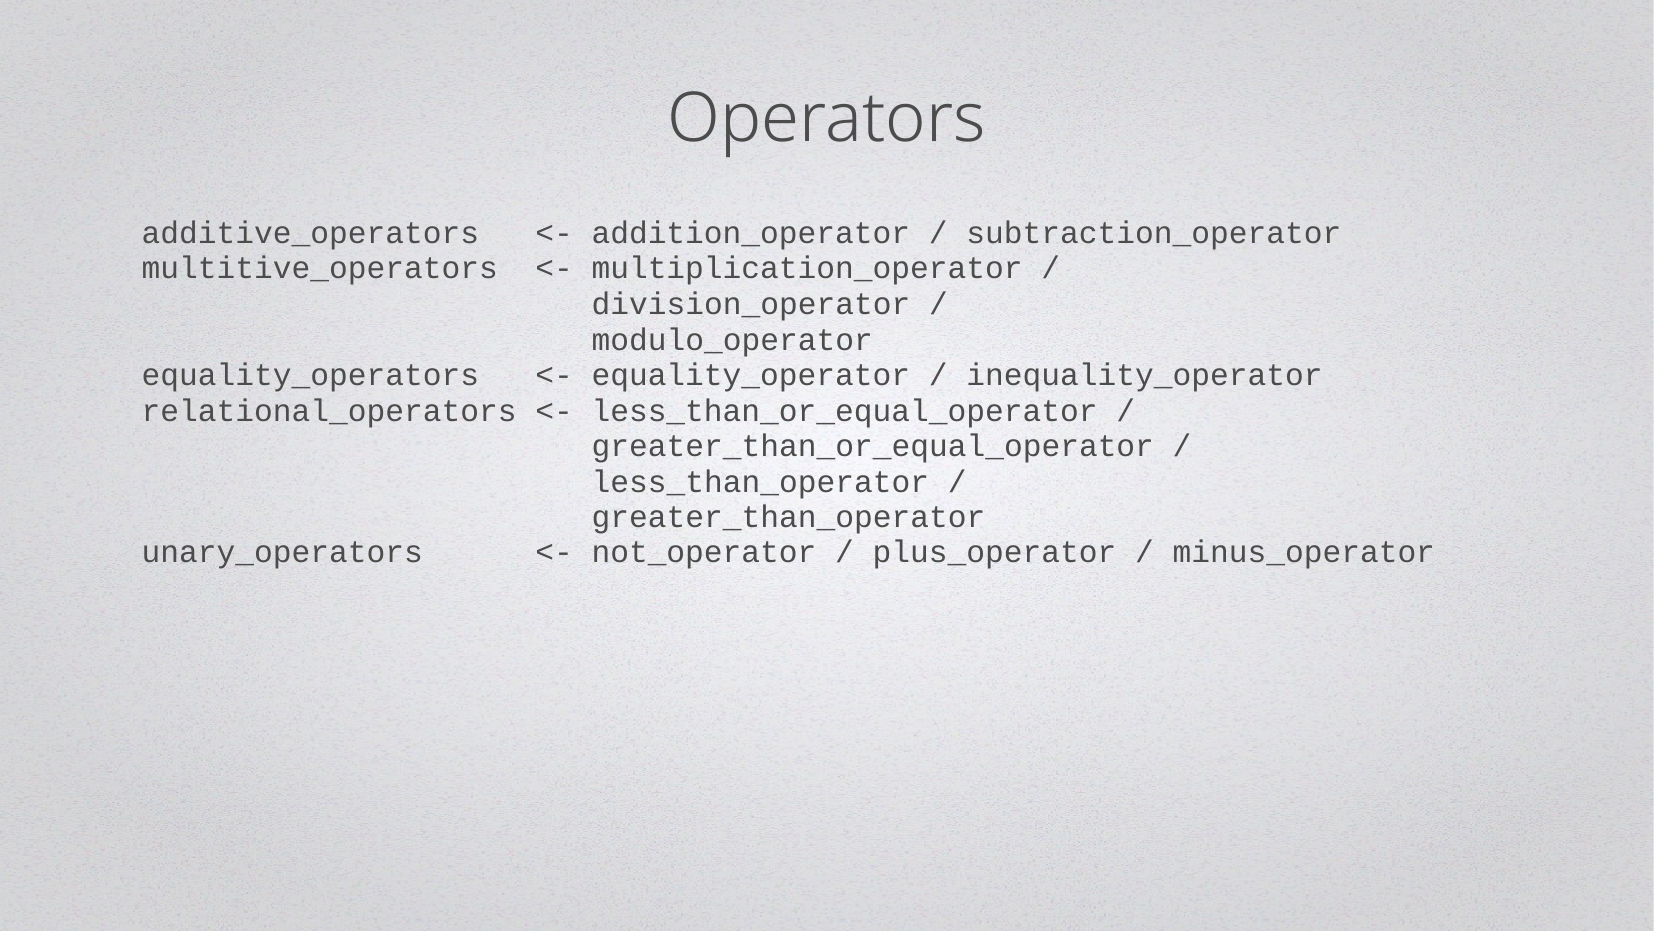

# Operators
additive_operators <- addition_operator / subtraction_operator
multitive_operators <- multiplication_operator /
 division_operator /
 modulo_operator
equality_operators <- equality_operator / inequality_operator
relational_operators <- less_than_or_equal_operator /
 greater_than_or_equal_operator /
 less_than_operator /
 greater_than_operator
unary_operators <- not_operator / plus_operator / minus_operator